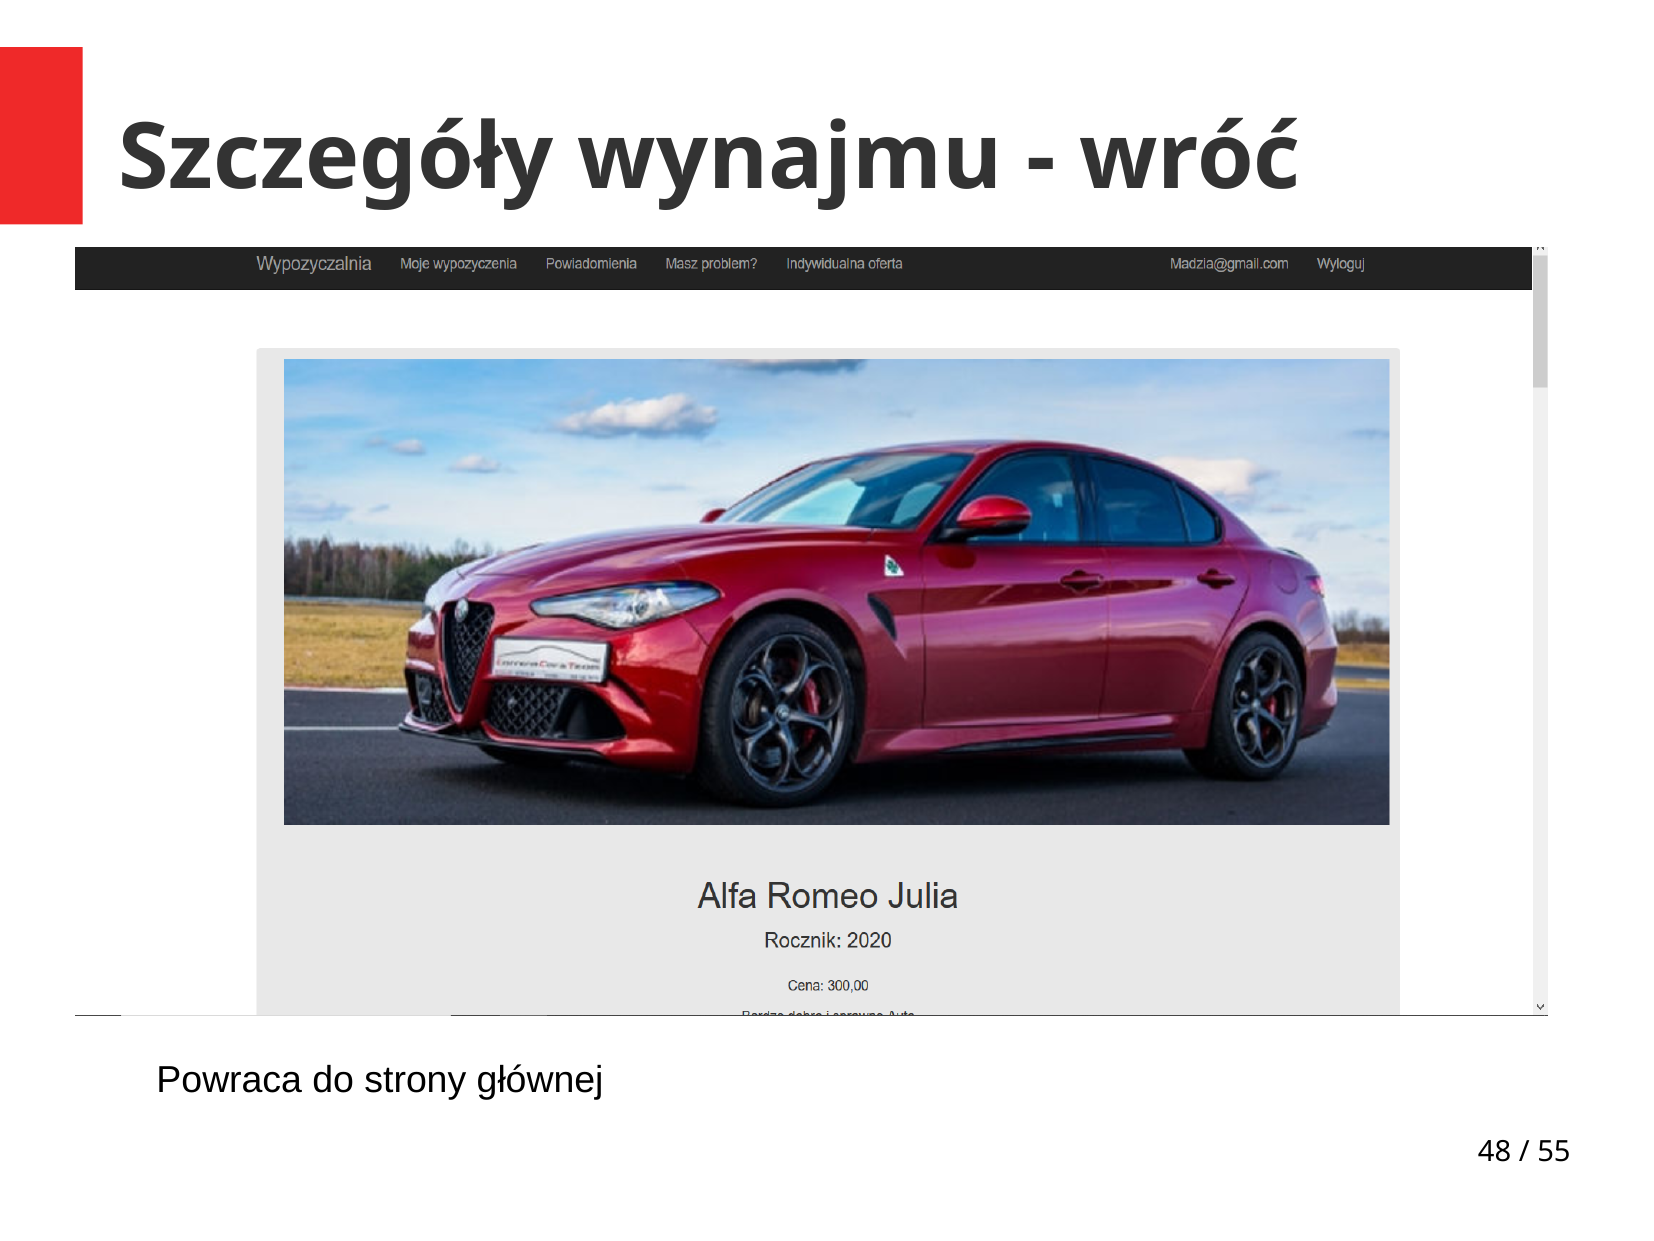

# Szczegóły wynajmu - wróć
Powraca do strony głównej
48